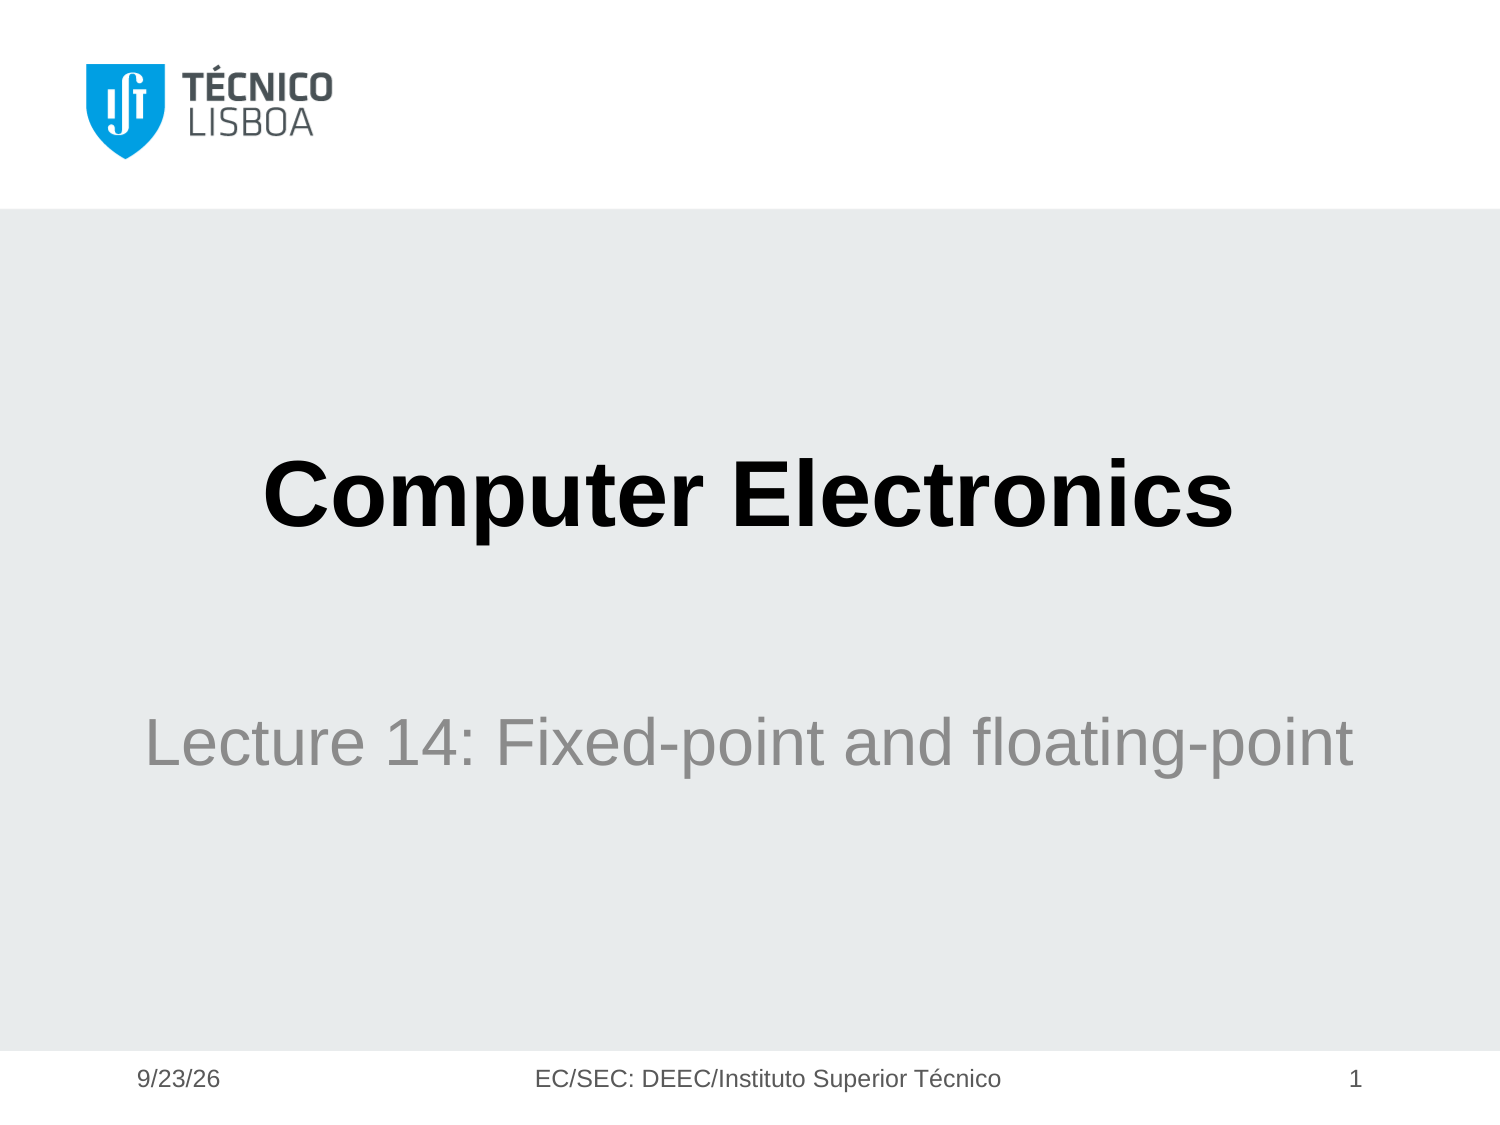

Computer Electronics
# Lecture 14: Fixed-point and floating-point
EC/SEC: DEEC/Instituto Superior Técnico
1